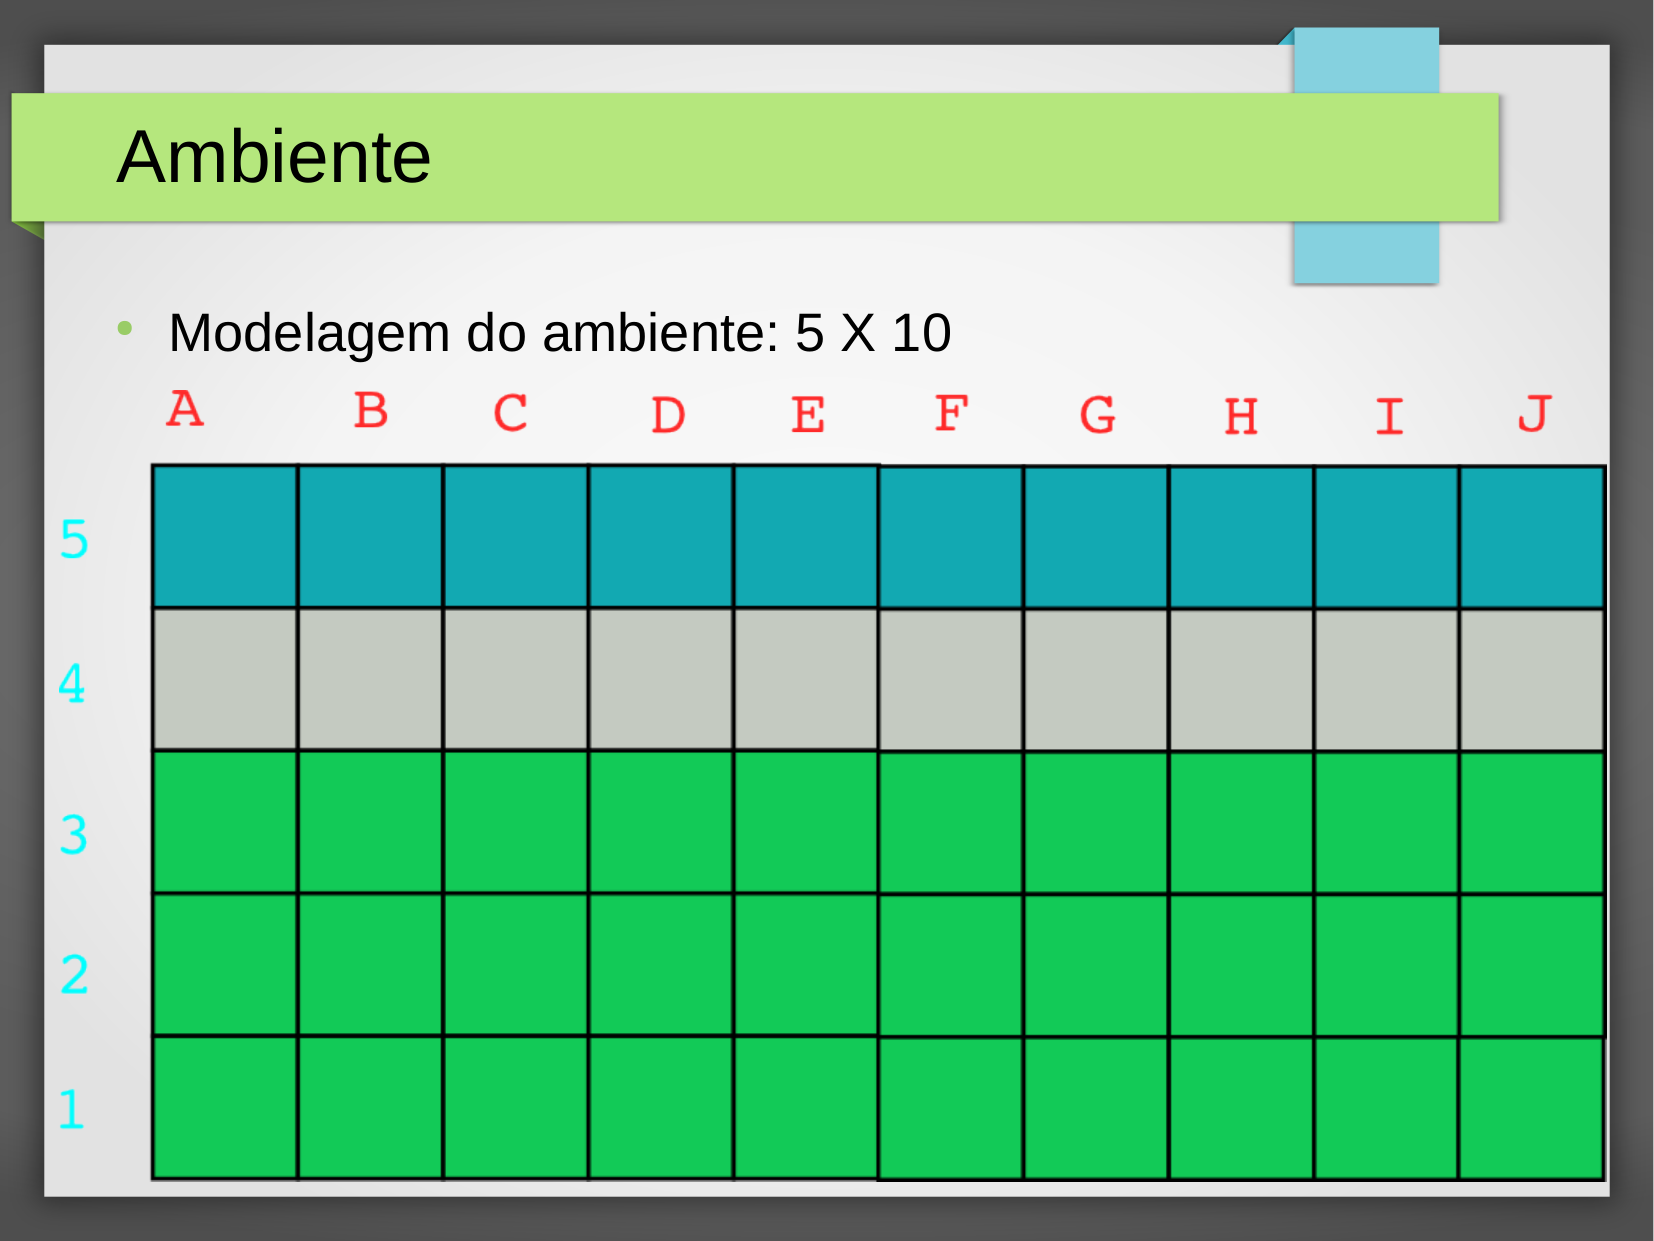

# Ambiente
Modelagem do ambiente: 5 X 10